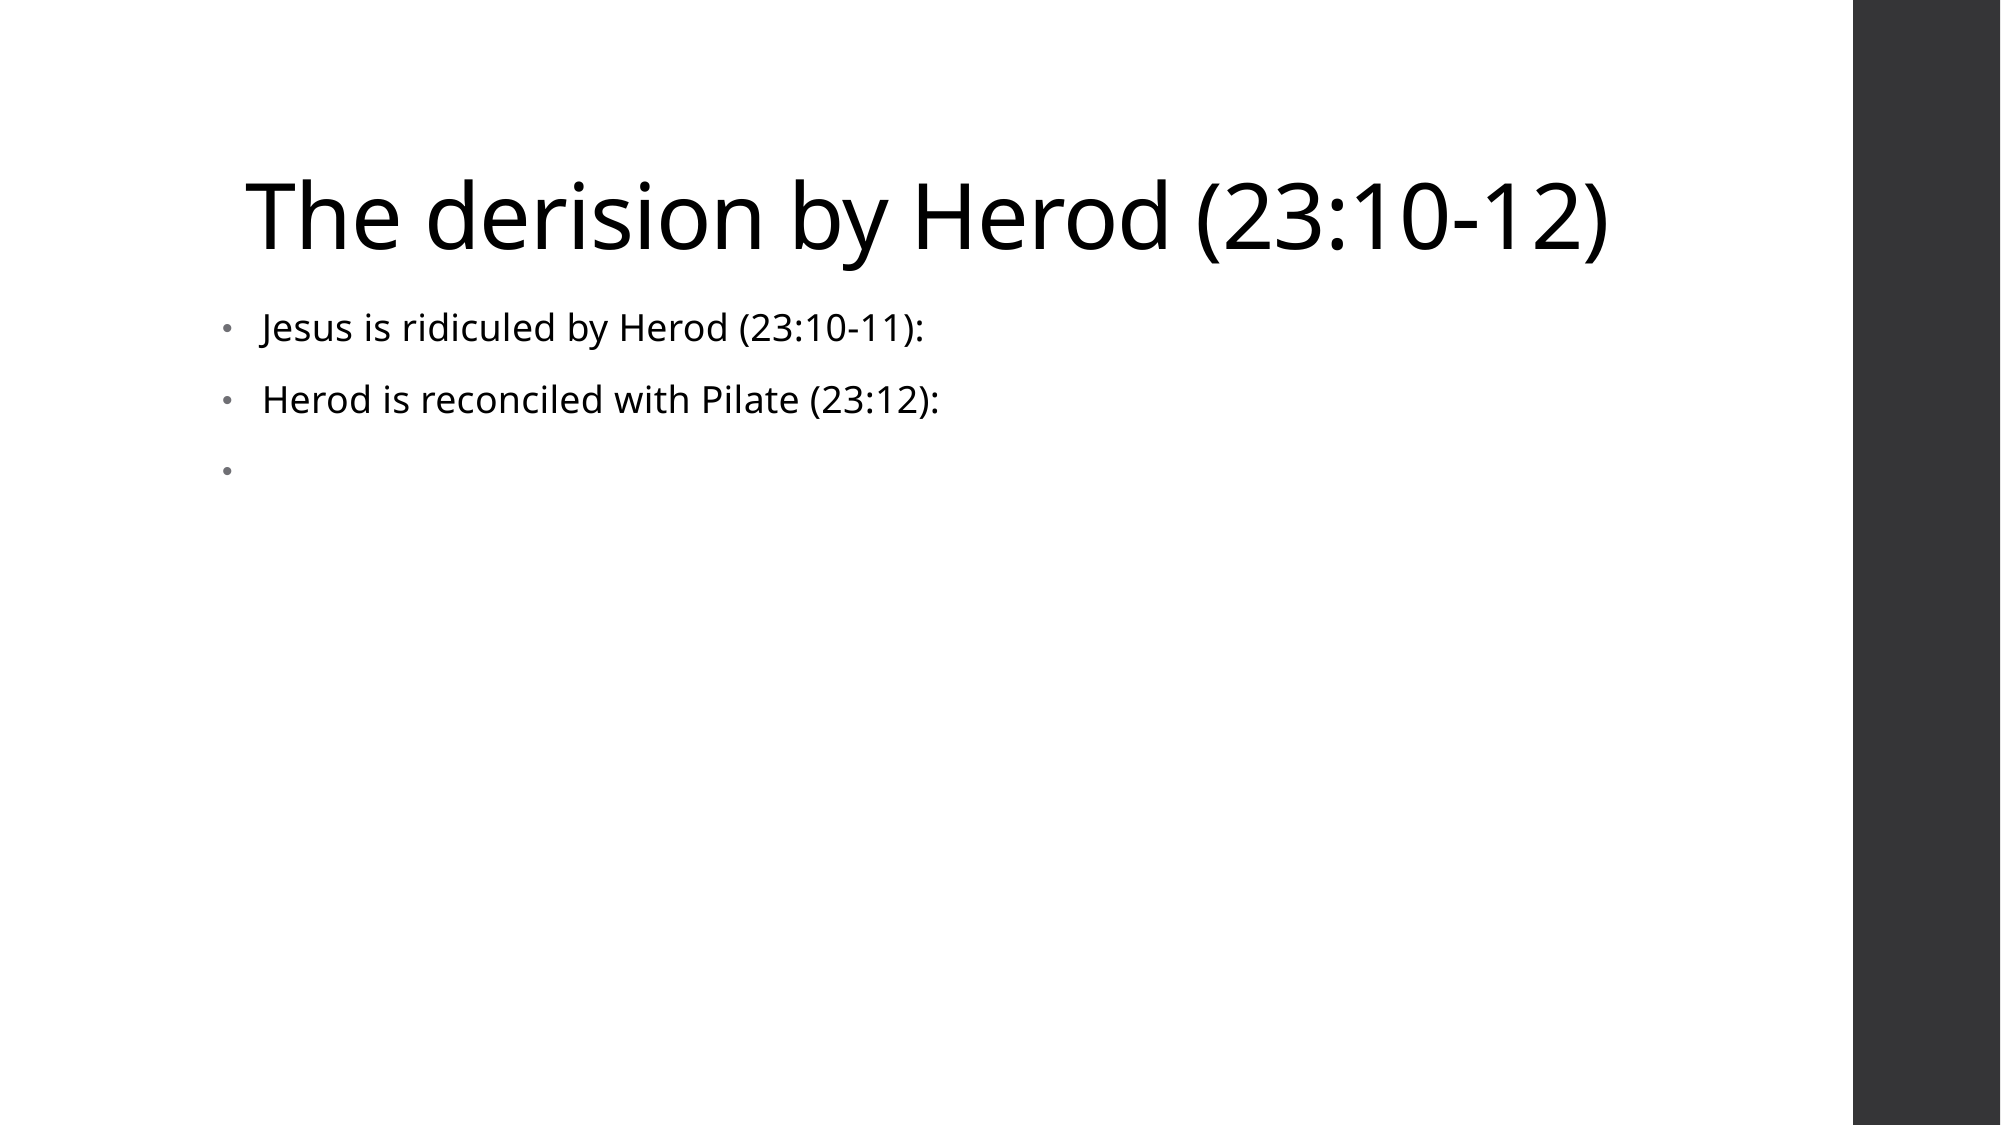

# The derision by Herod (23:10-12)
 Jesus is ridiculed by Herod (23:10-11):
 Herod is reconciled with Pilate (23:12):